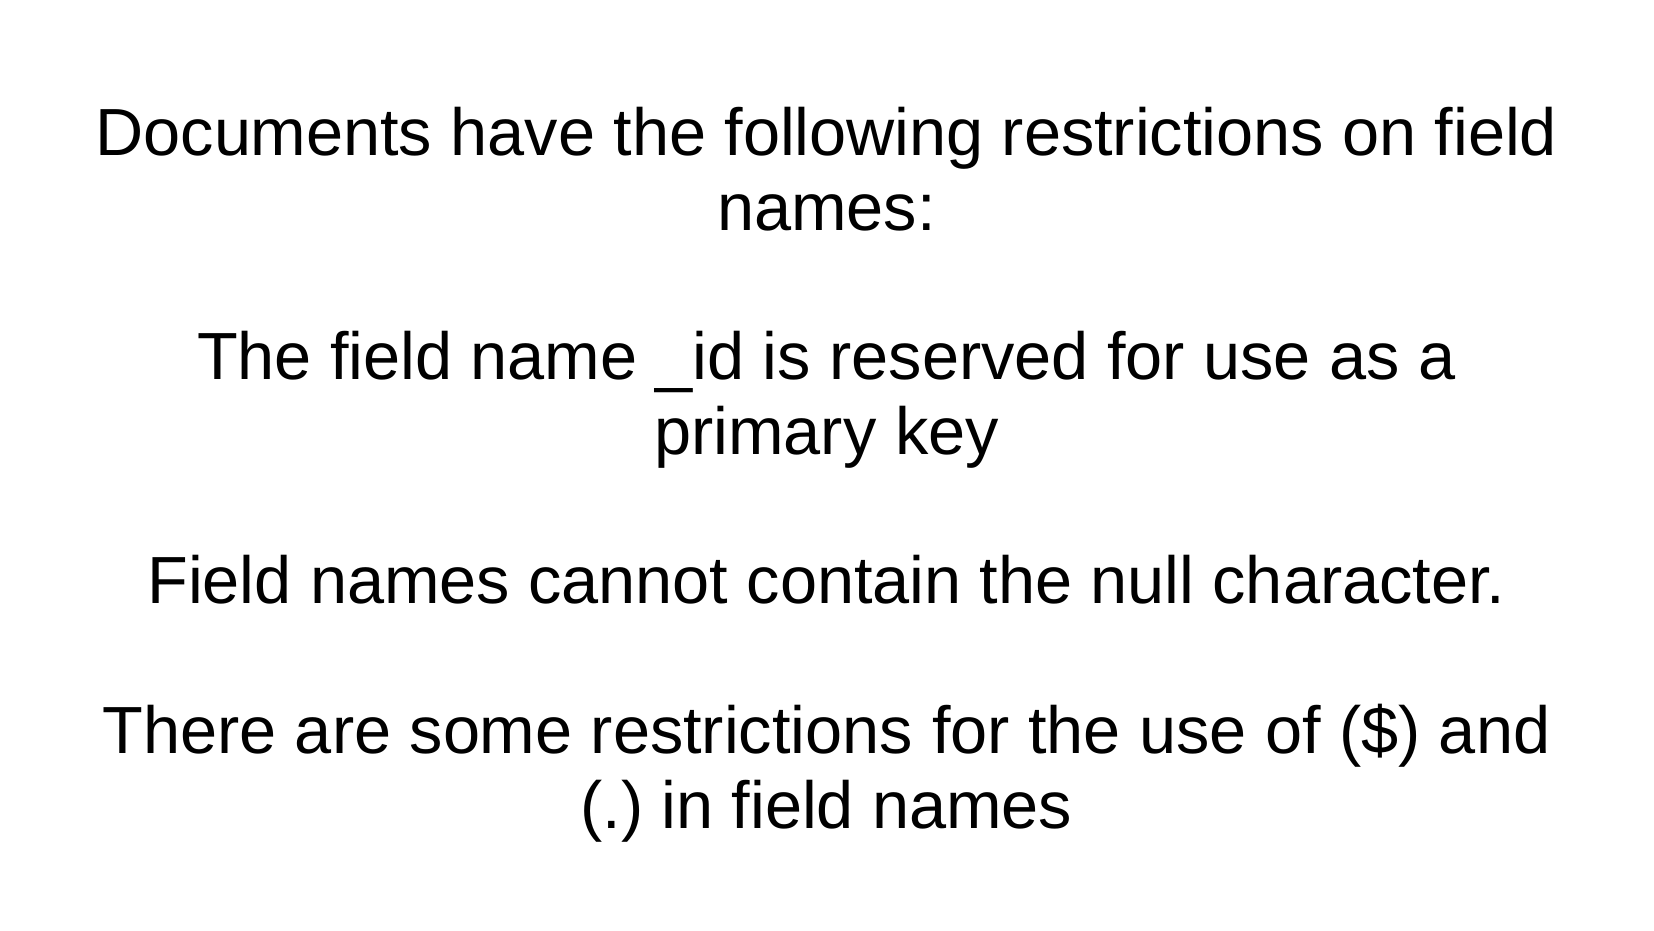

# Documents have the following restrictions on field names:
The field name _id is reserved for use as a primary key
Field names cannot contain the null character.
There are some restrictions for the use of ($) and (.) in field names